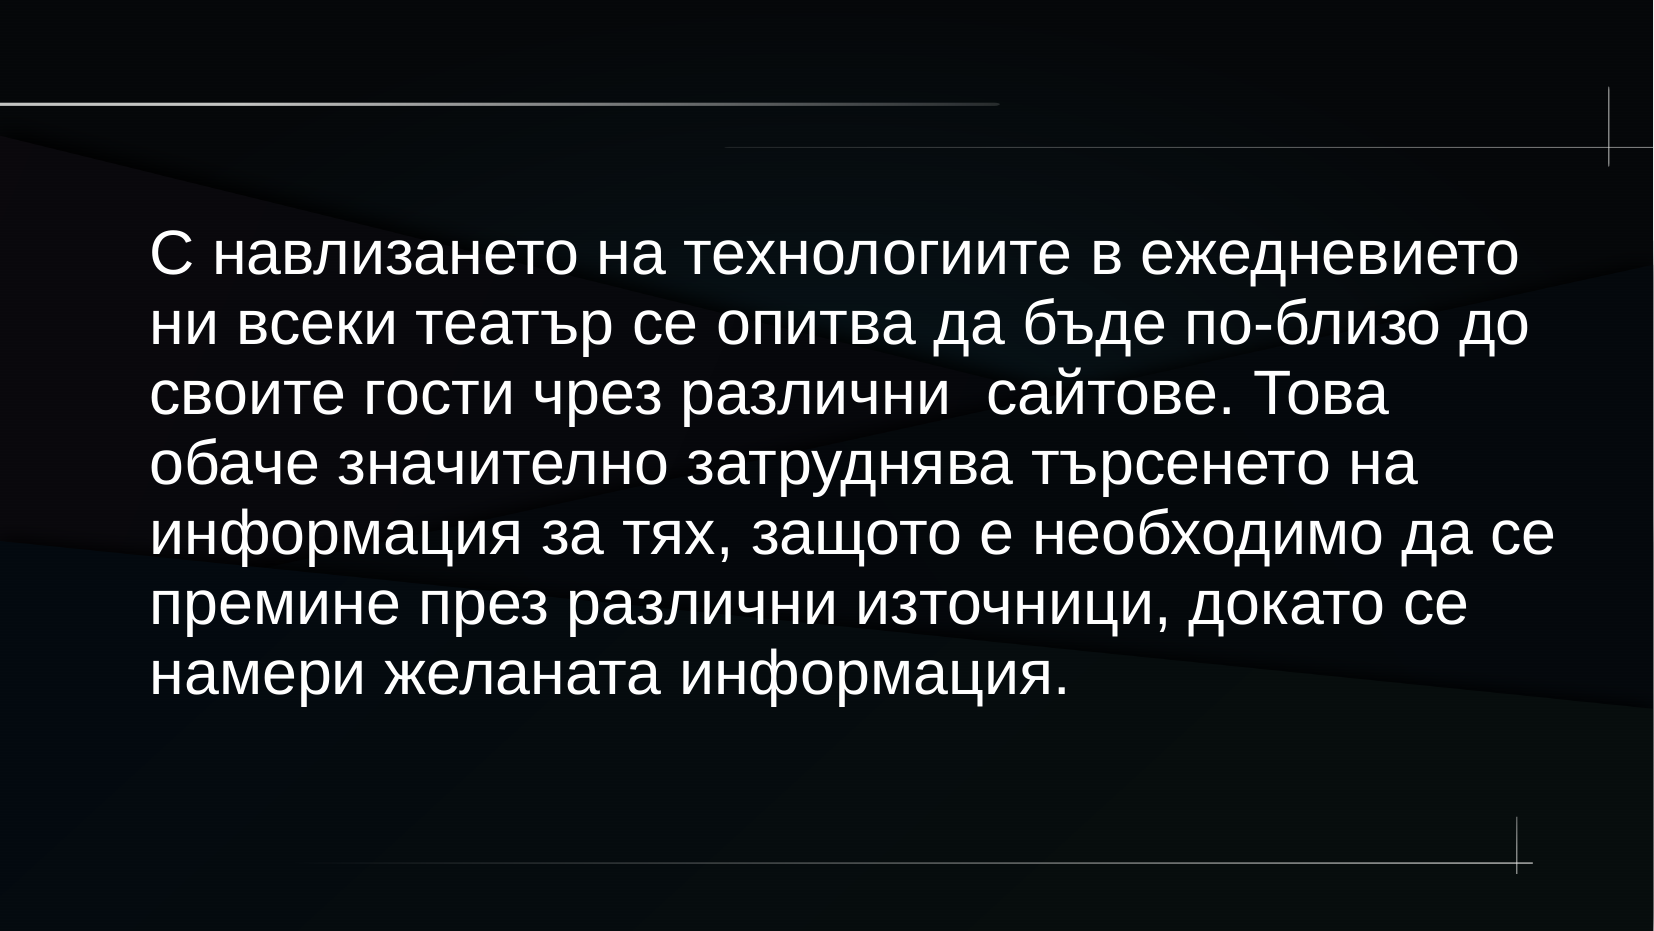

#
С навлизането на технологиите в ежедневието ни всеки театър се опитва да бъде по-близо до своите гости чрез различни сайтове. Това обаче значително затруднява търсенето на информация за тях, защото е необходимо да се премине през различни източници, докато се намери желаната информация.